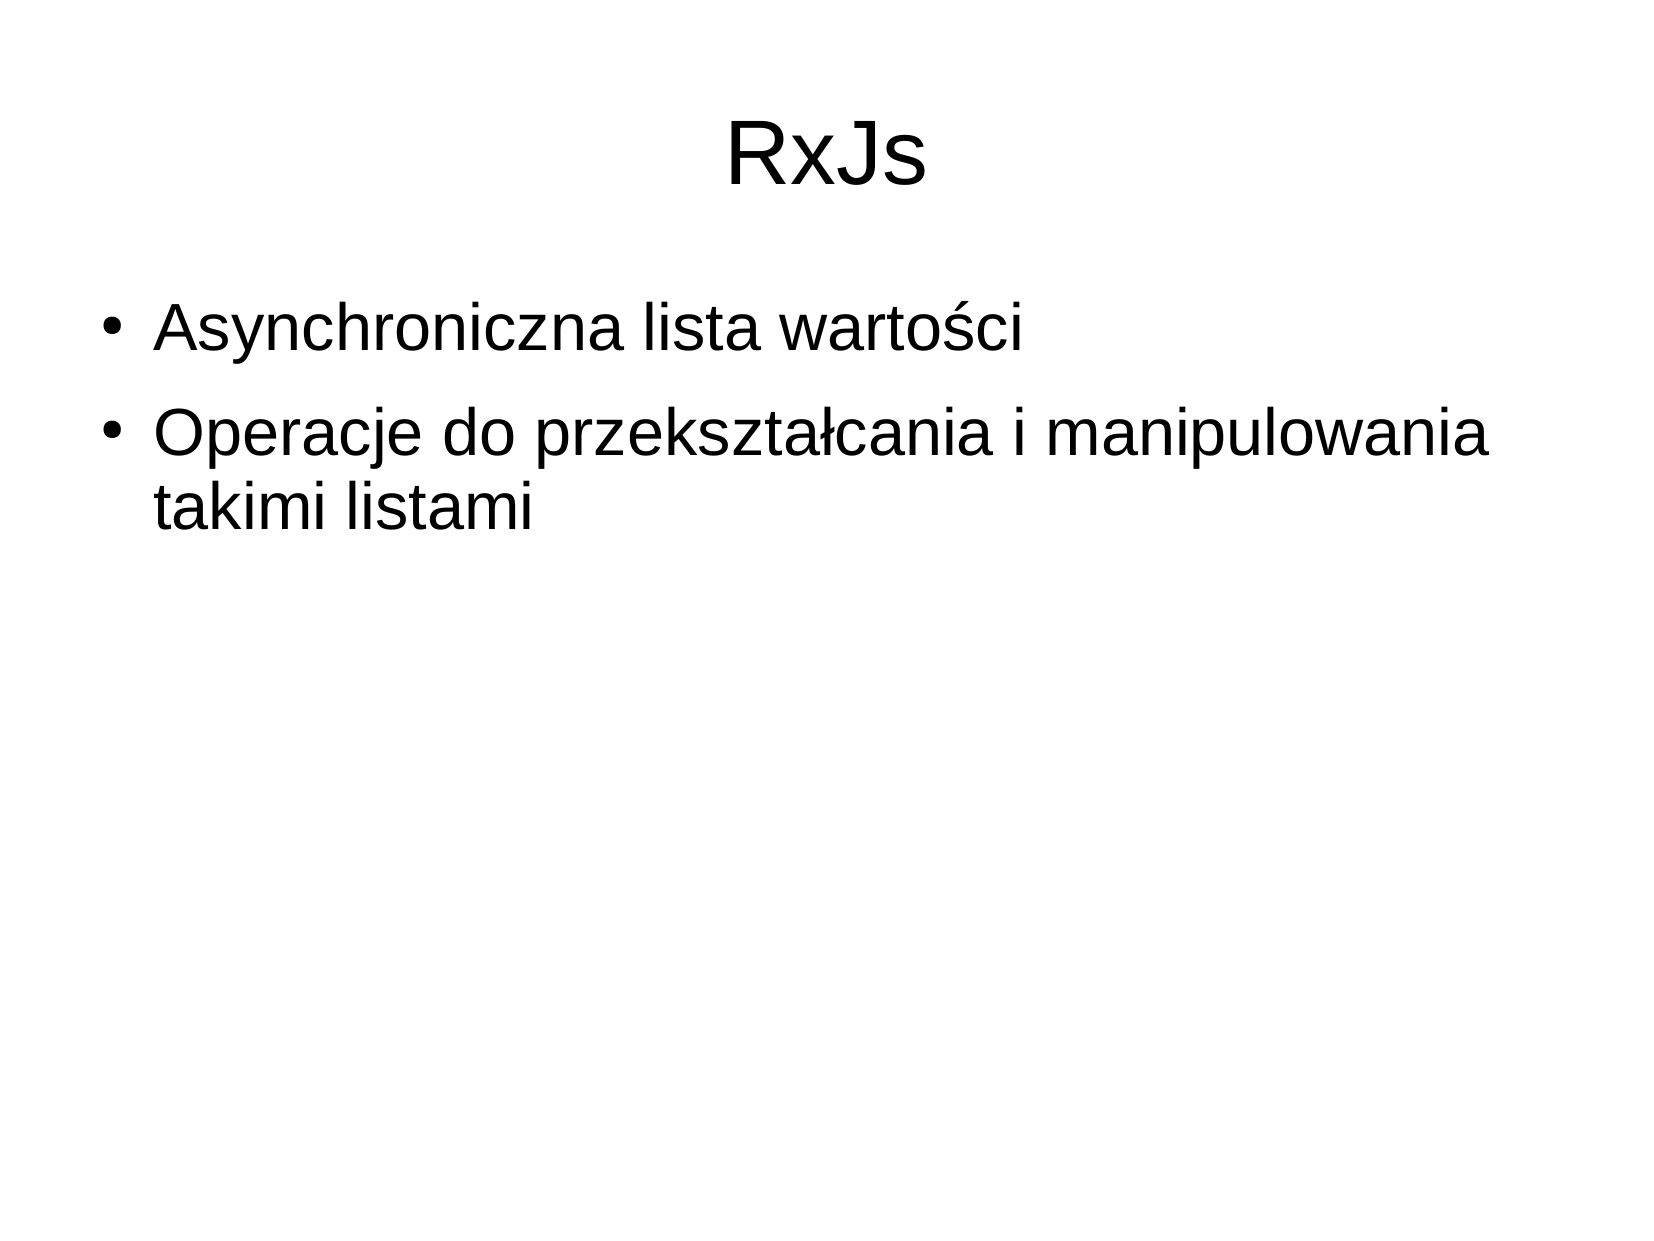

# RxJs
Asynchroniczna lista wartości
Operacje do przekształcania i manipulowania takimi listami